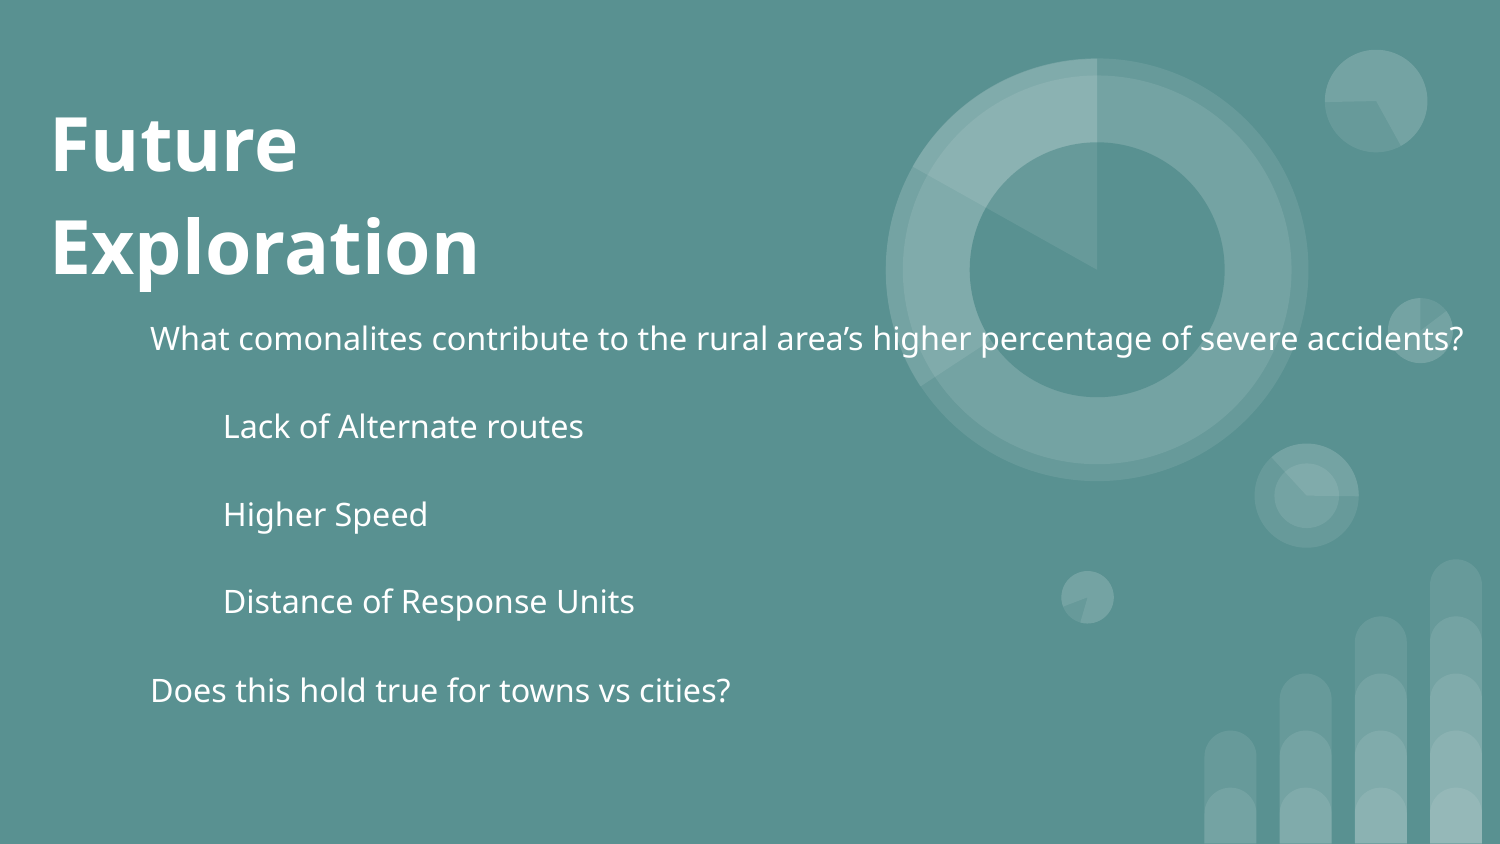

# Future Exploration
What comonalites contribute to the rural area’s higher percentage of severe accidents?
	Lack of Alternate routes
	Higher Speed
	Distance of Response Units
Does this hold true for towns vs cities?